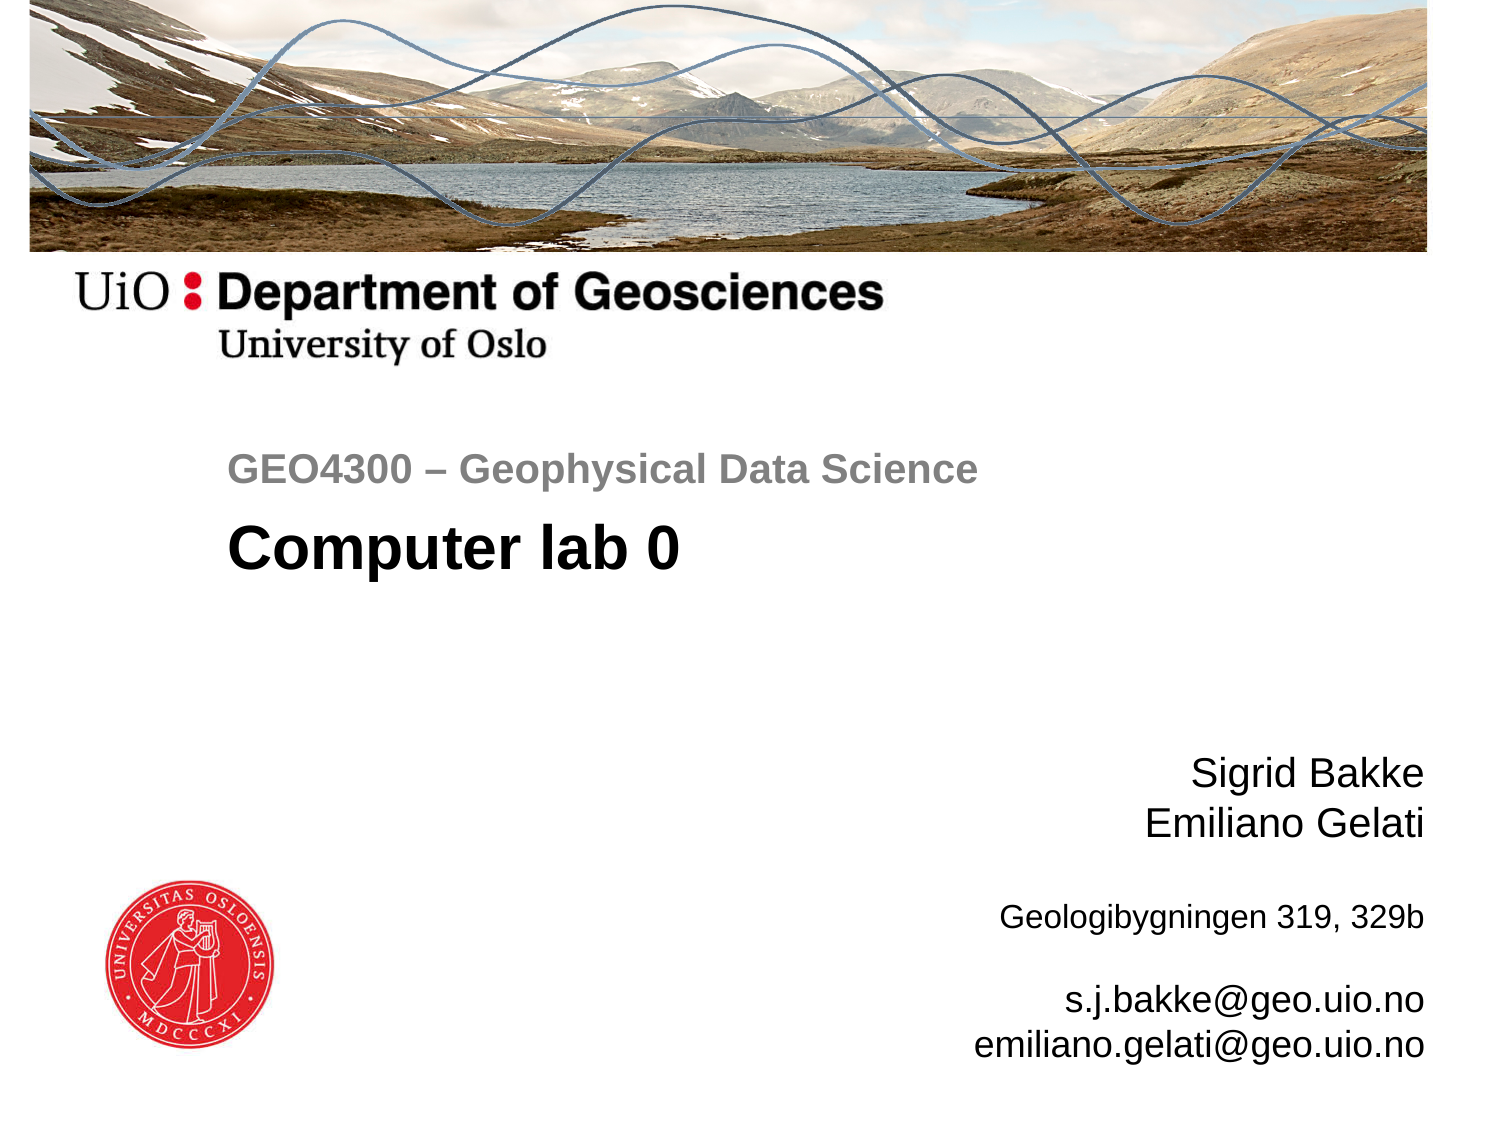

GEO4300 – Geophysical Data Science
Computer lab 0
Sigrid Bakke
Emiliano Gelati
Geologibygningen 319, 329b
s.j.bakke@geo.uio.no emiliano.gelati@geo.uio.no